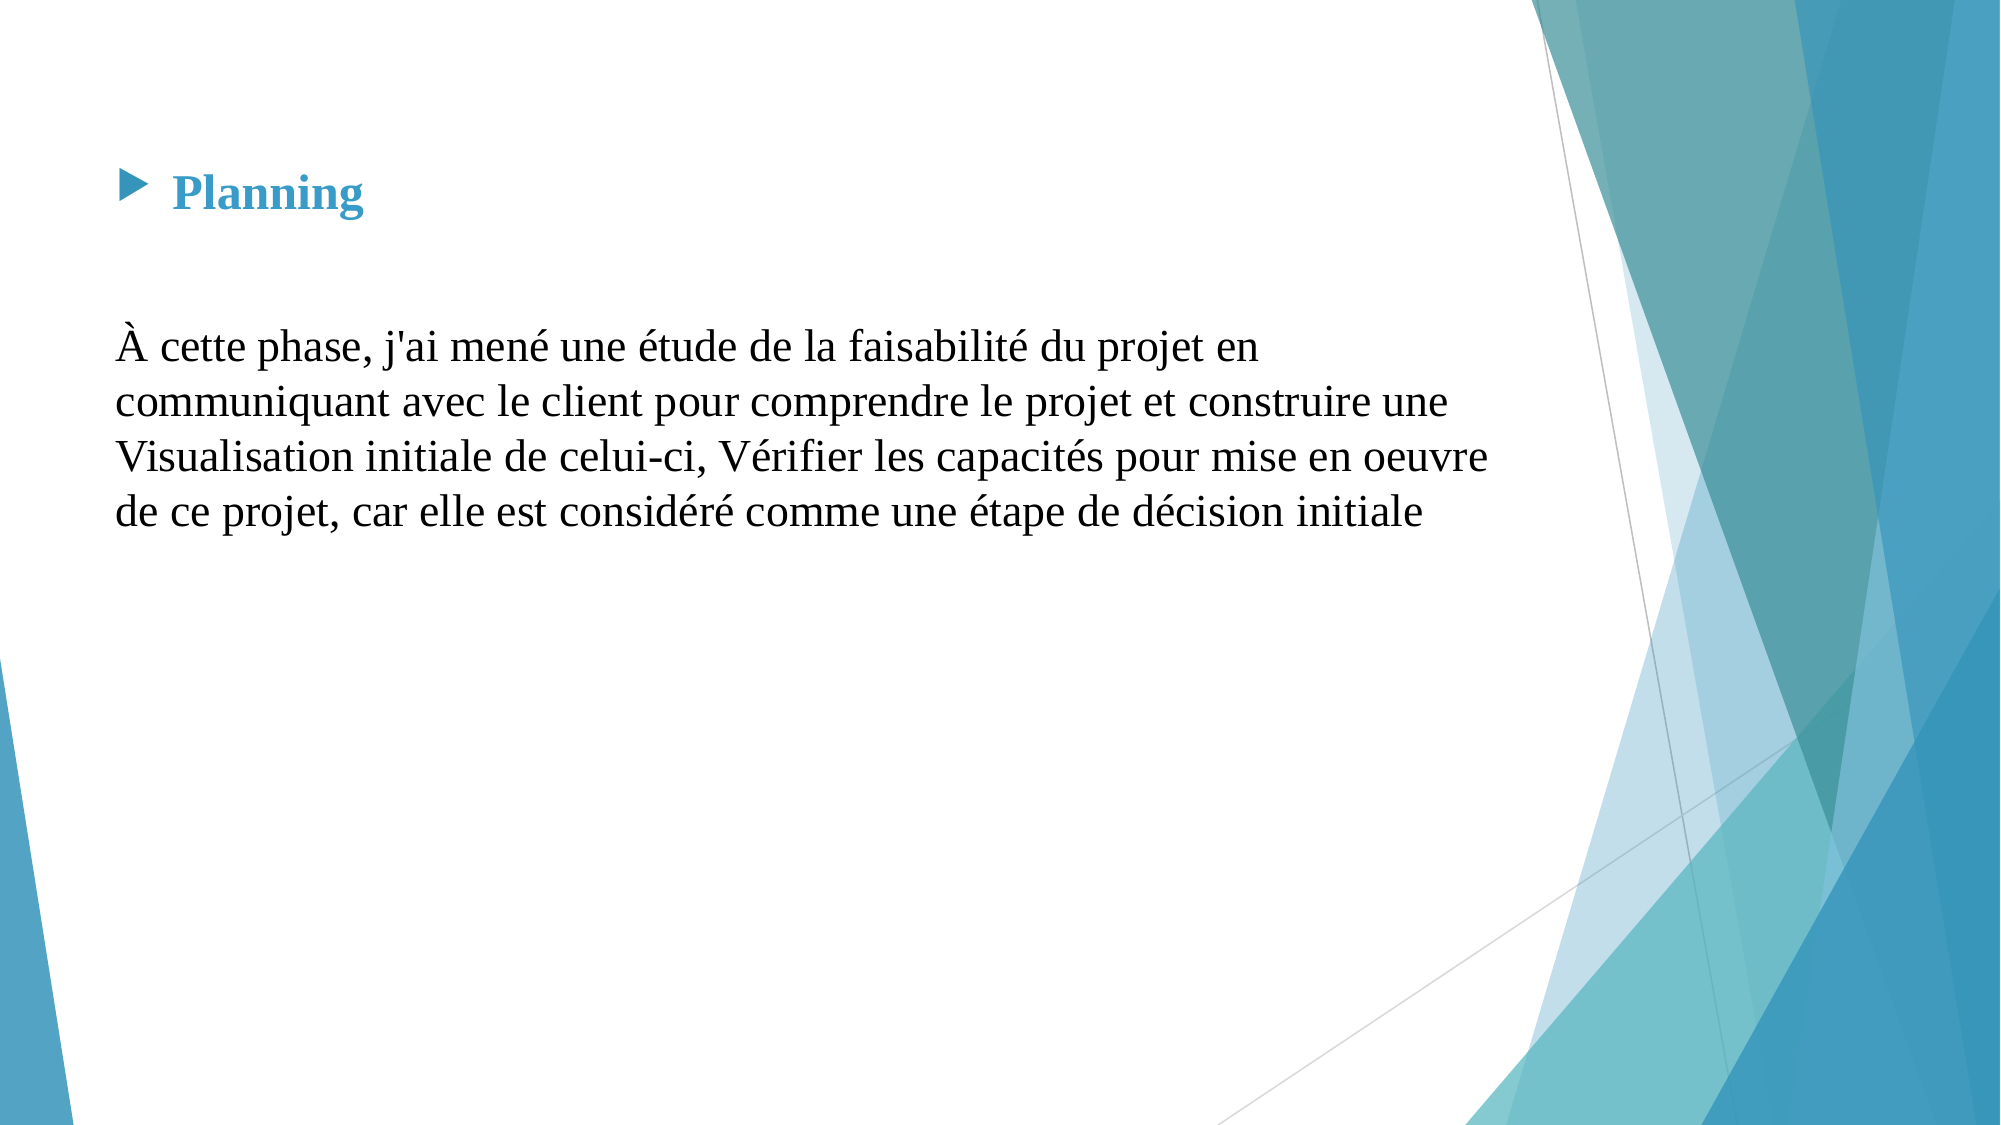

# Planning
À cette phase, j'ai mené une étude de la faisabilité du projet en communiquant avec le client pour comprendre le projet et construire une Visualisation initiale de celui-ci, Vérifier les capacités pour mise en oeuvre de ce projet, car elle est considéré comme une étape de décision initiale